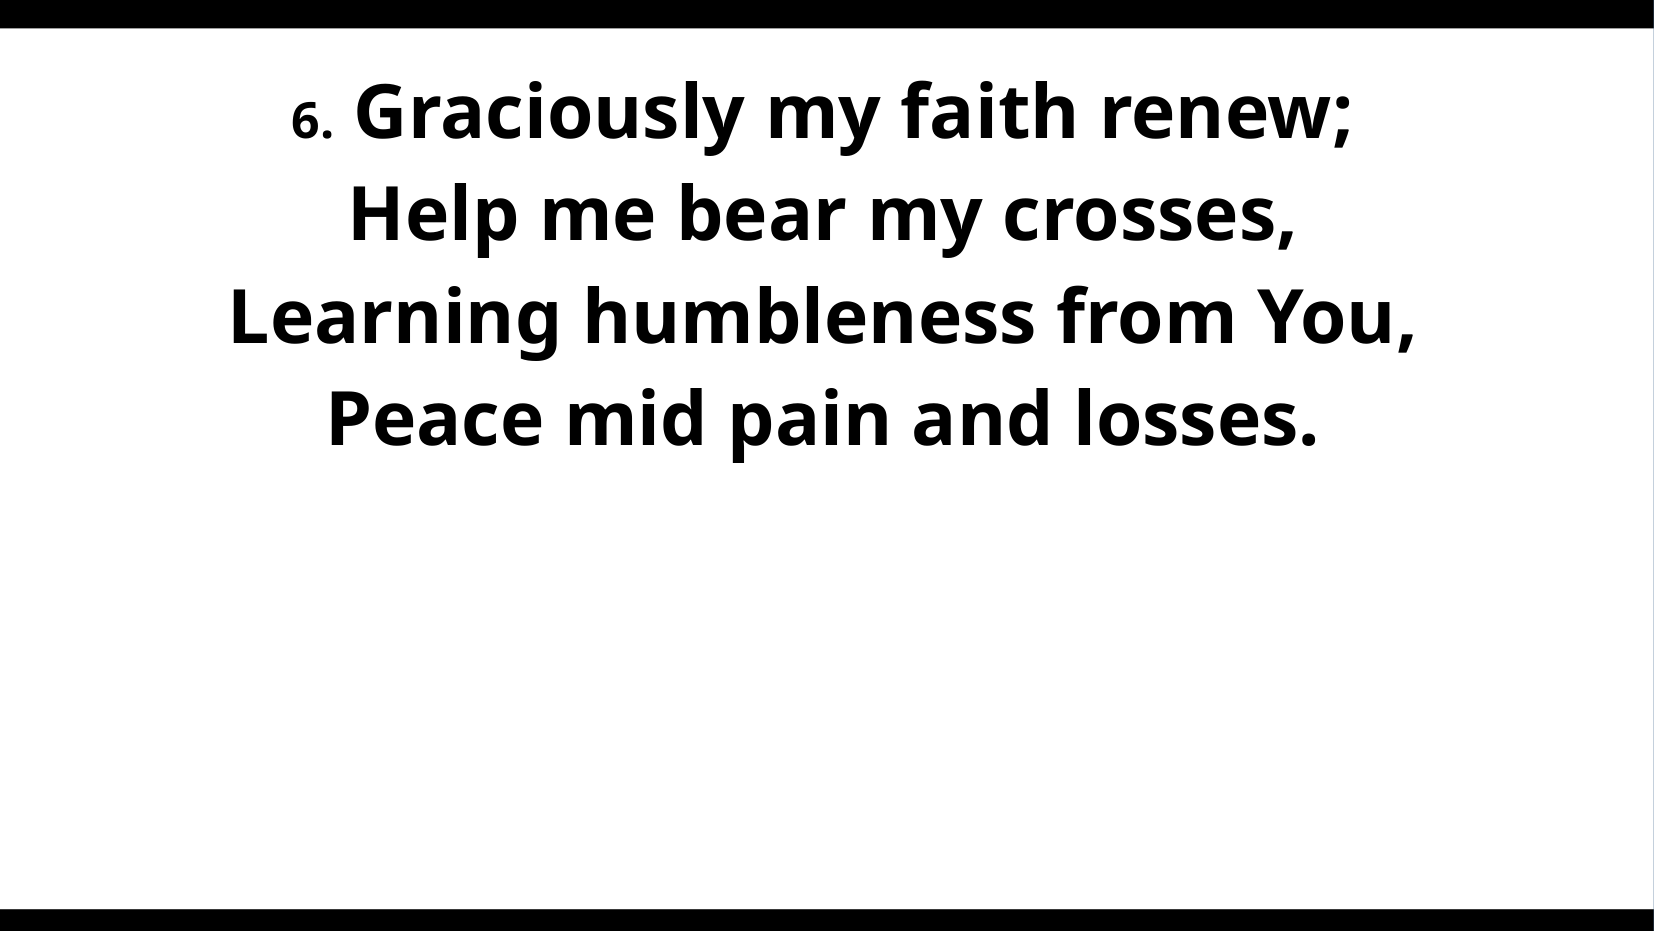

6. Graciously my faith renew;
Help me bear my crosses,
Learning humbleness from You,
Peace mid pain and losses.